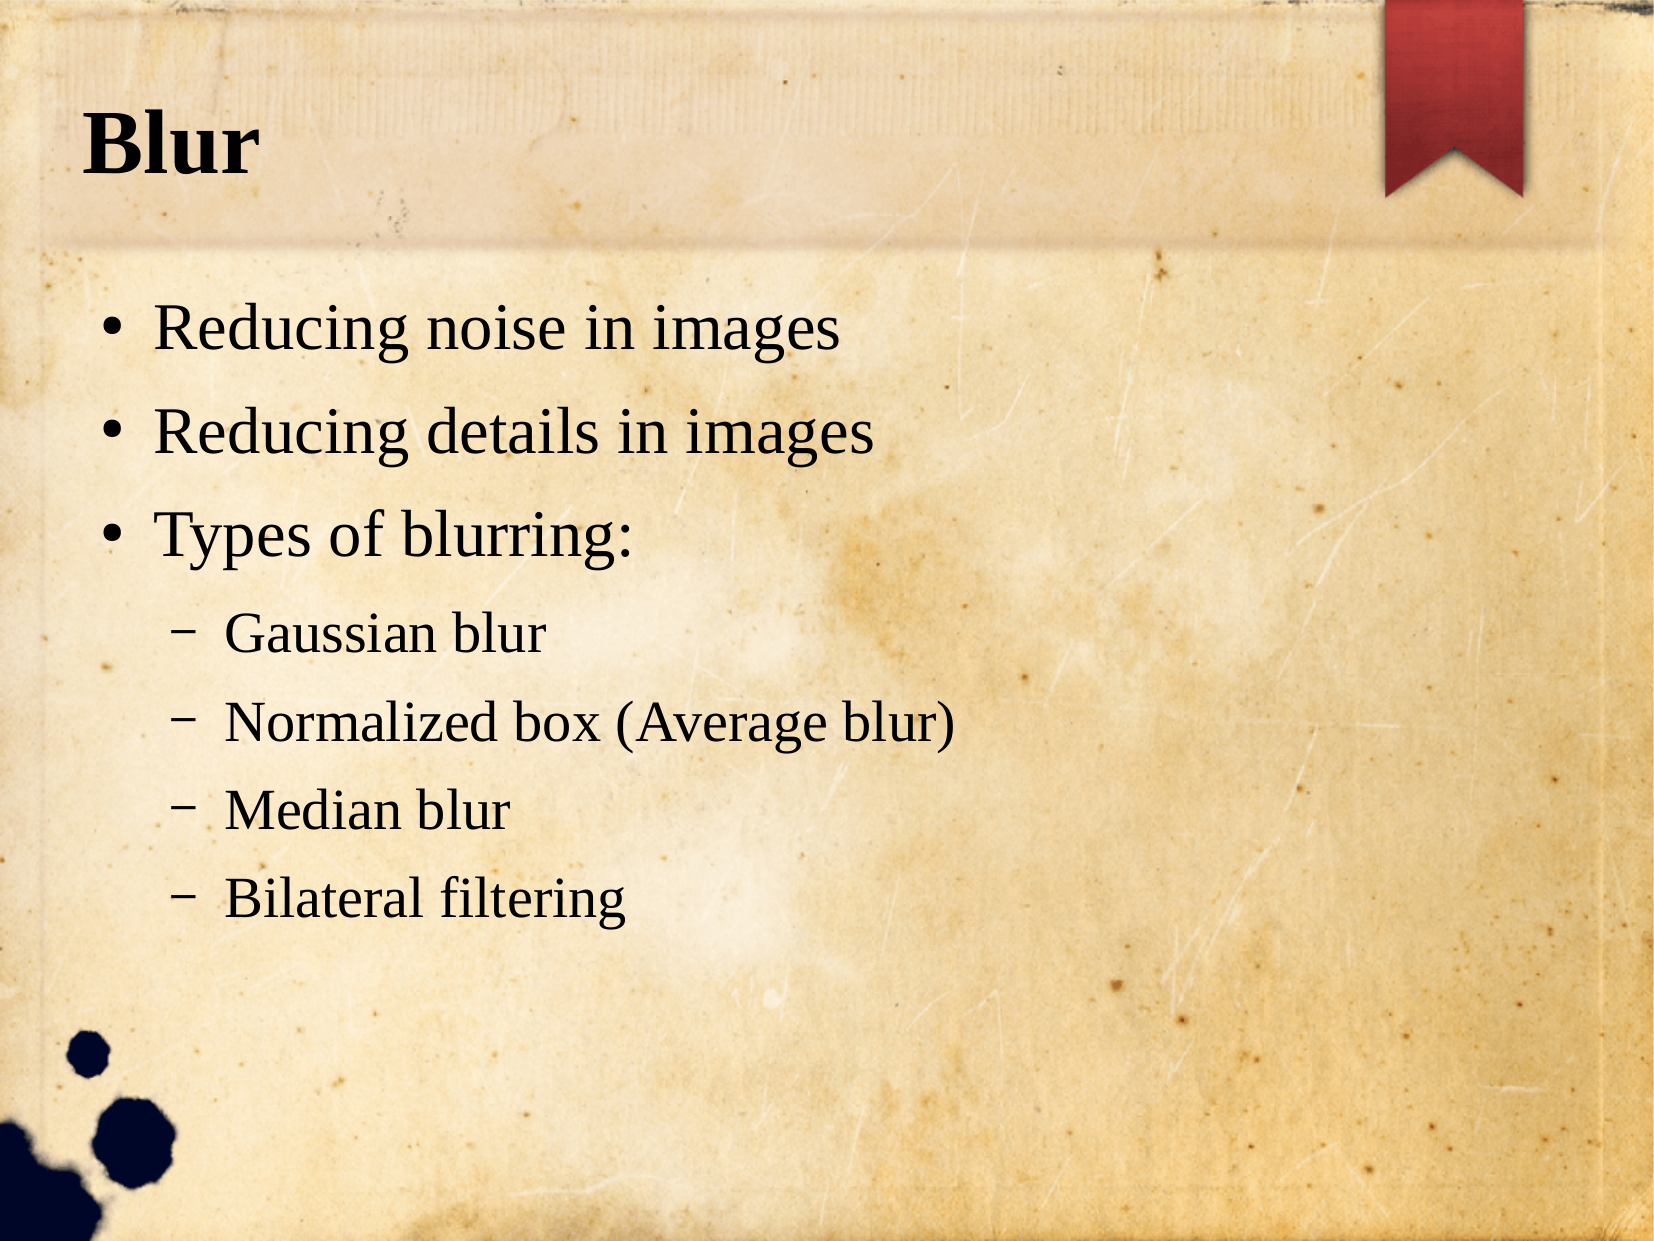

# Blur
Reducing noise in images
Reducing details in images
Types of blurring:
Gaussian blur
Normalized box (Average blur)
Median blur
Bilateral filtering